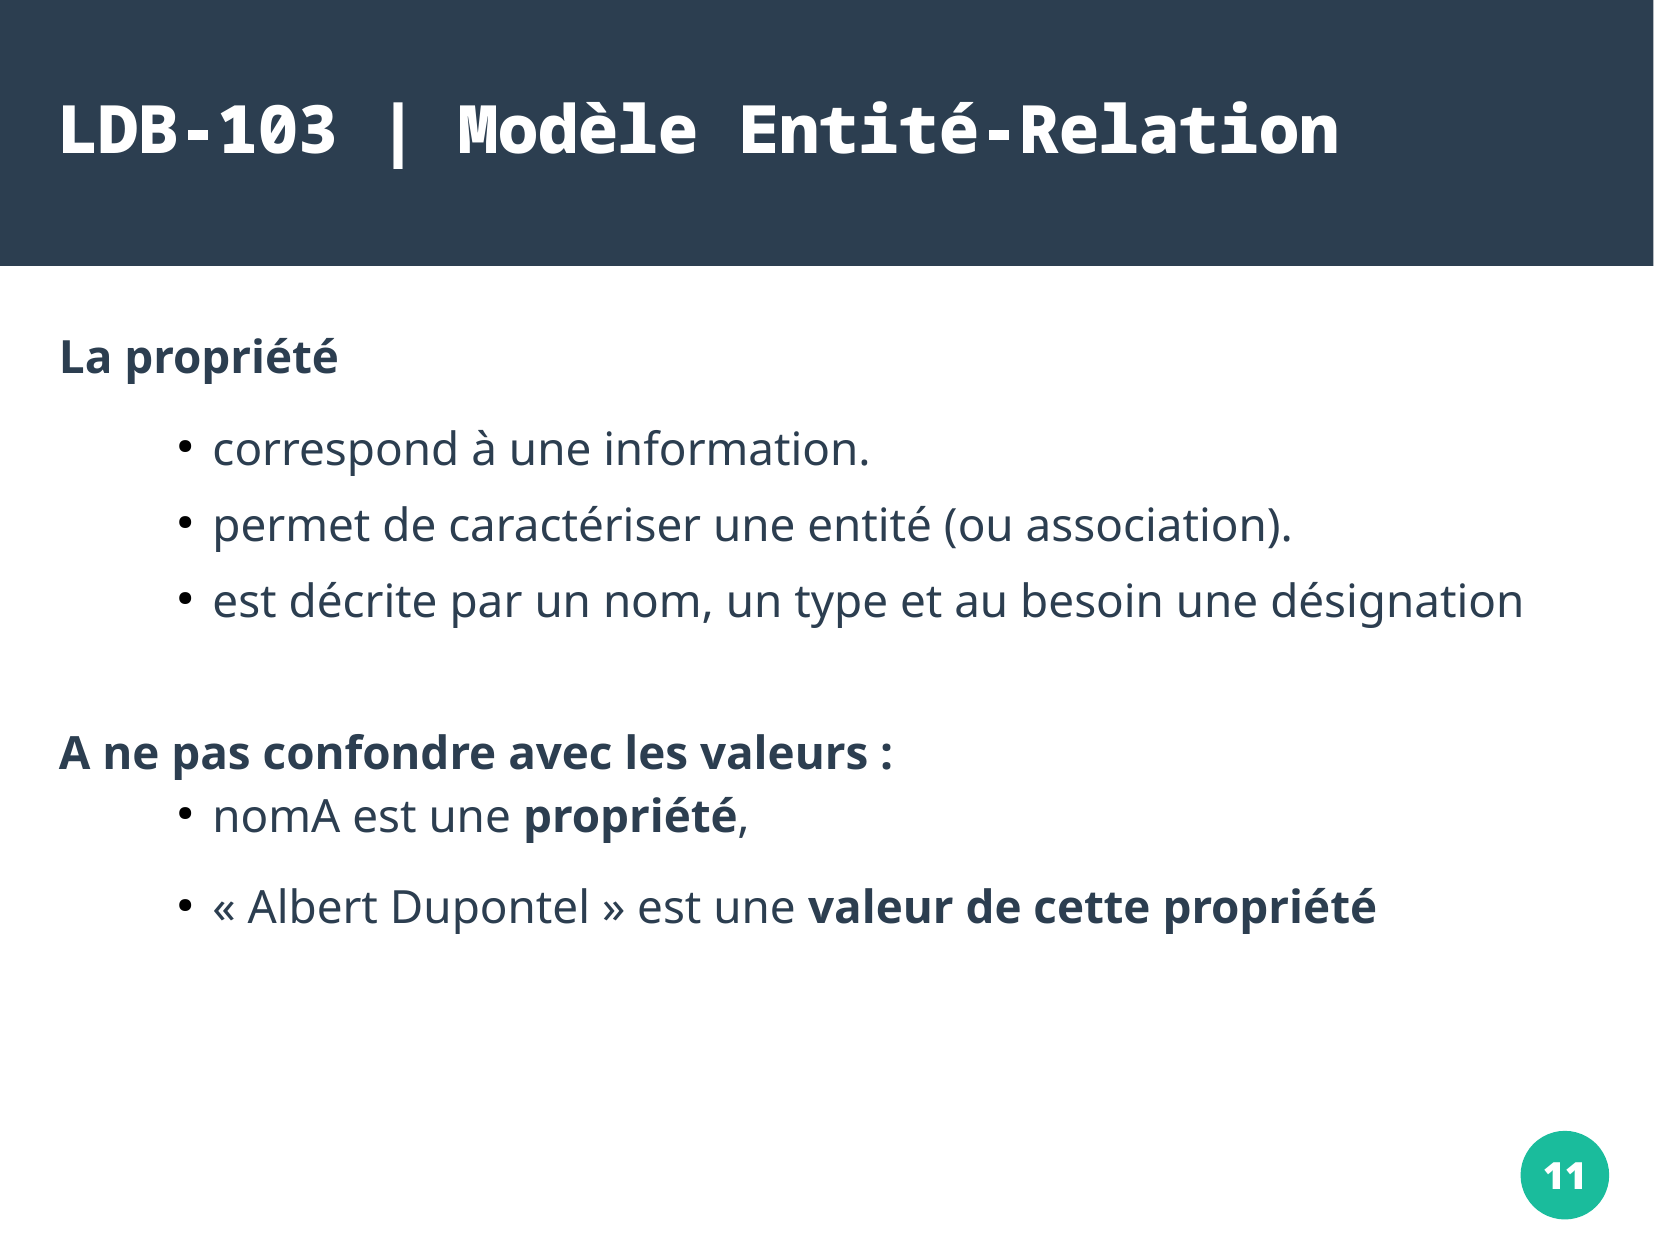

# LDB-103 | Modèle Entité-Relation
La propriété
correspond à une information.
permet de caractériser une entité (ou association).
est décrite par un nom, un type et au besoin une désignation
A ne pas confondre avec les valeurs :
nomA est une propriété,
« Albert Dupontel » est une valeur de cette propriété
11